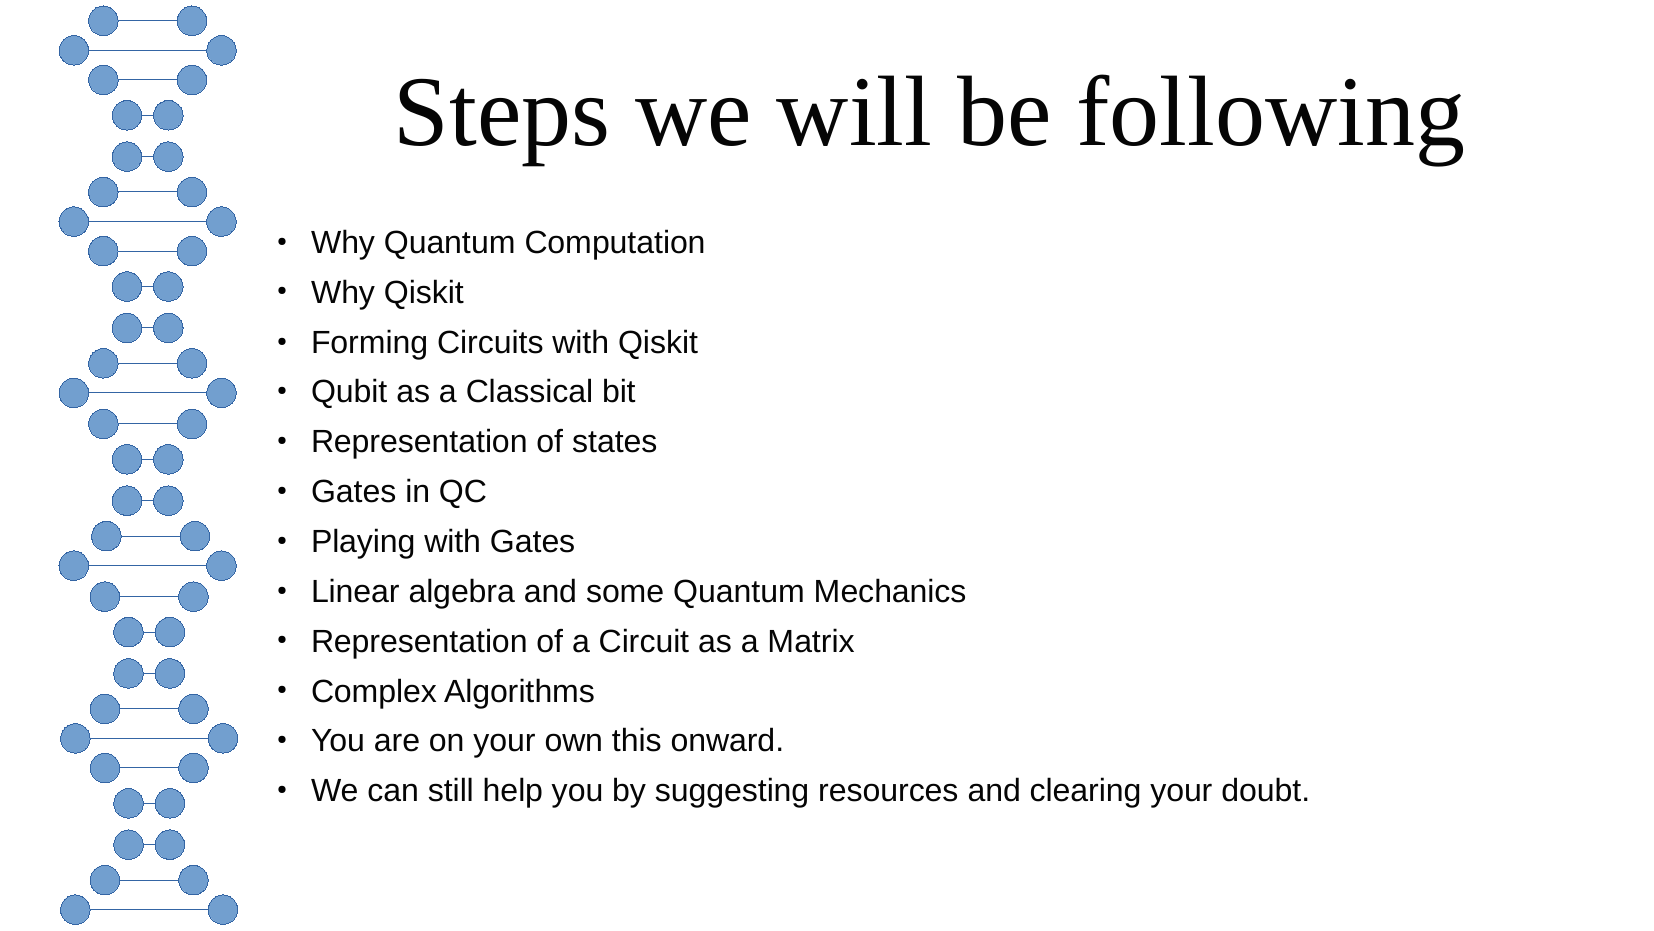

# Steps we will be following
Why Quantum Computation
Why Qiskit
Forming Circuits with Qiskit
Qubit as a Classical bit
Representation of states
Gates in QC
Playing with Gates
Linear algebra and some Quantum Mechanics
Representation of a Circuit as a Matrix
Complex Algorithms
You are on your own this onward.
We can still help you by suggesting resources and clearing your doubt.